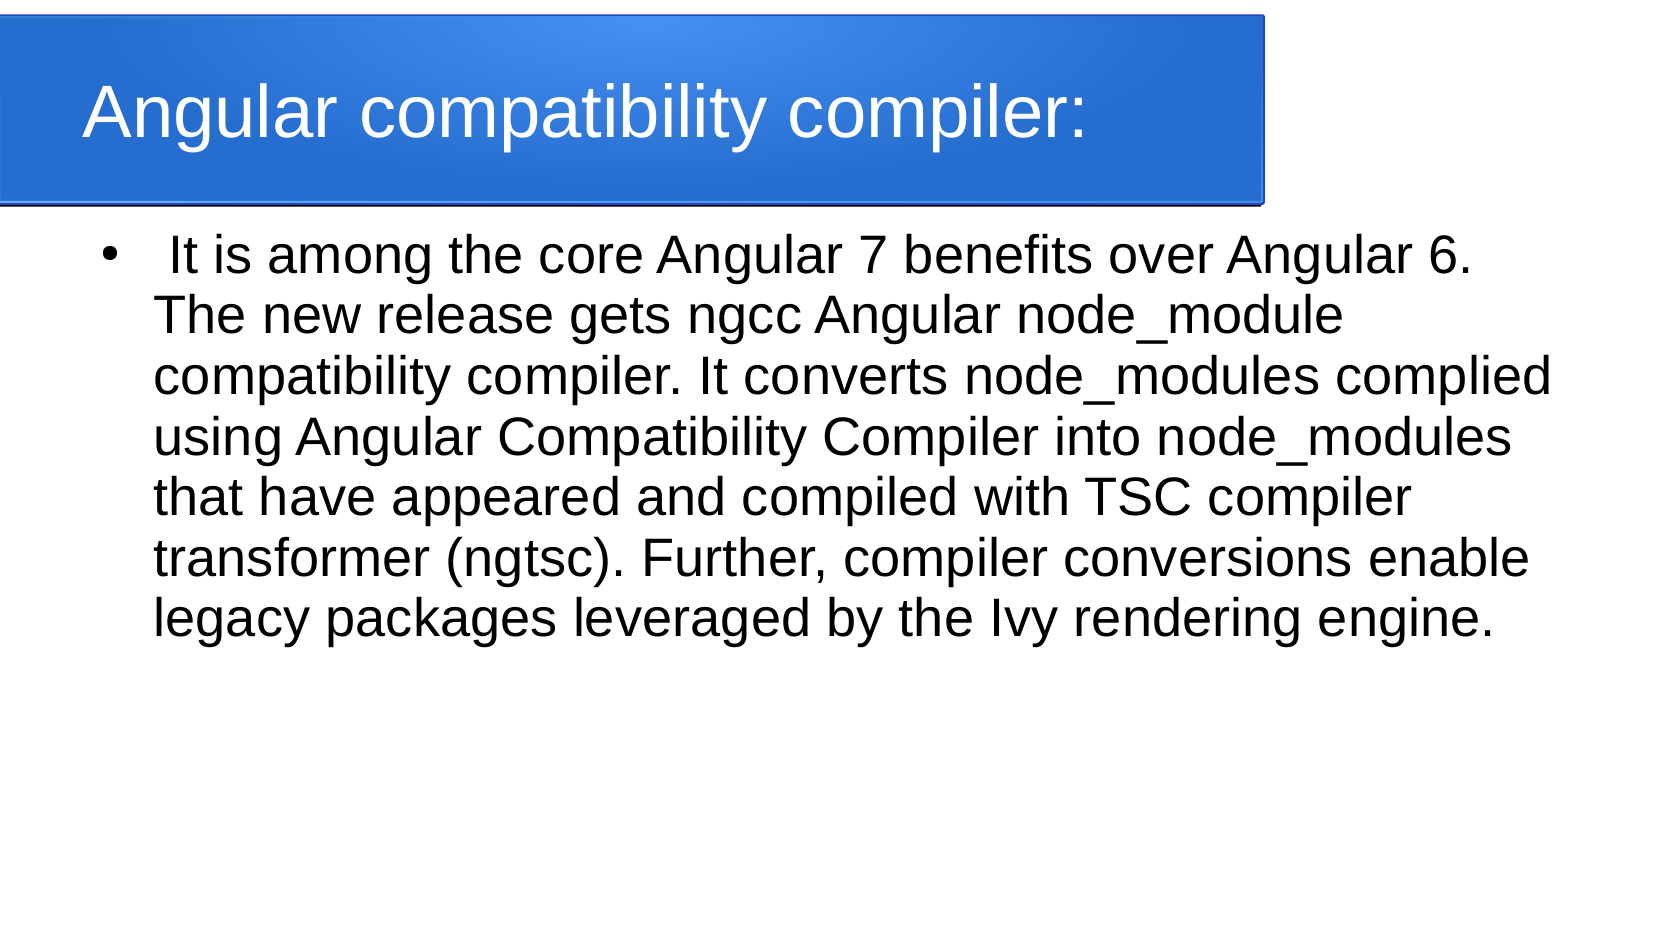

# Angular compatibility compiler:
 It is among the core Angular 7 benefits over Angular 6. The new release gets ngcc Angular node_module compatibility compiler. It converts node_modules complied using Angular Compatibility Compiler into node_modules that have appeared and compiled with TSC compiler transformer (ngtsc). Further, compiler conversions enable legacy packages leveraged by the Ivy rendering engine.